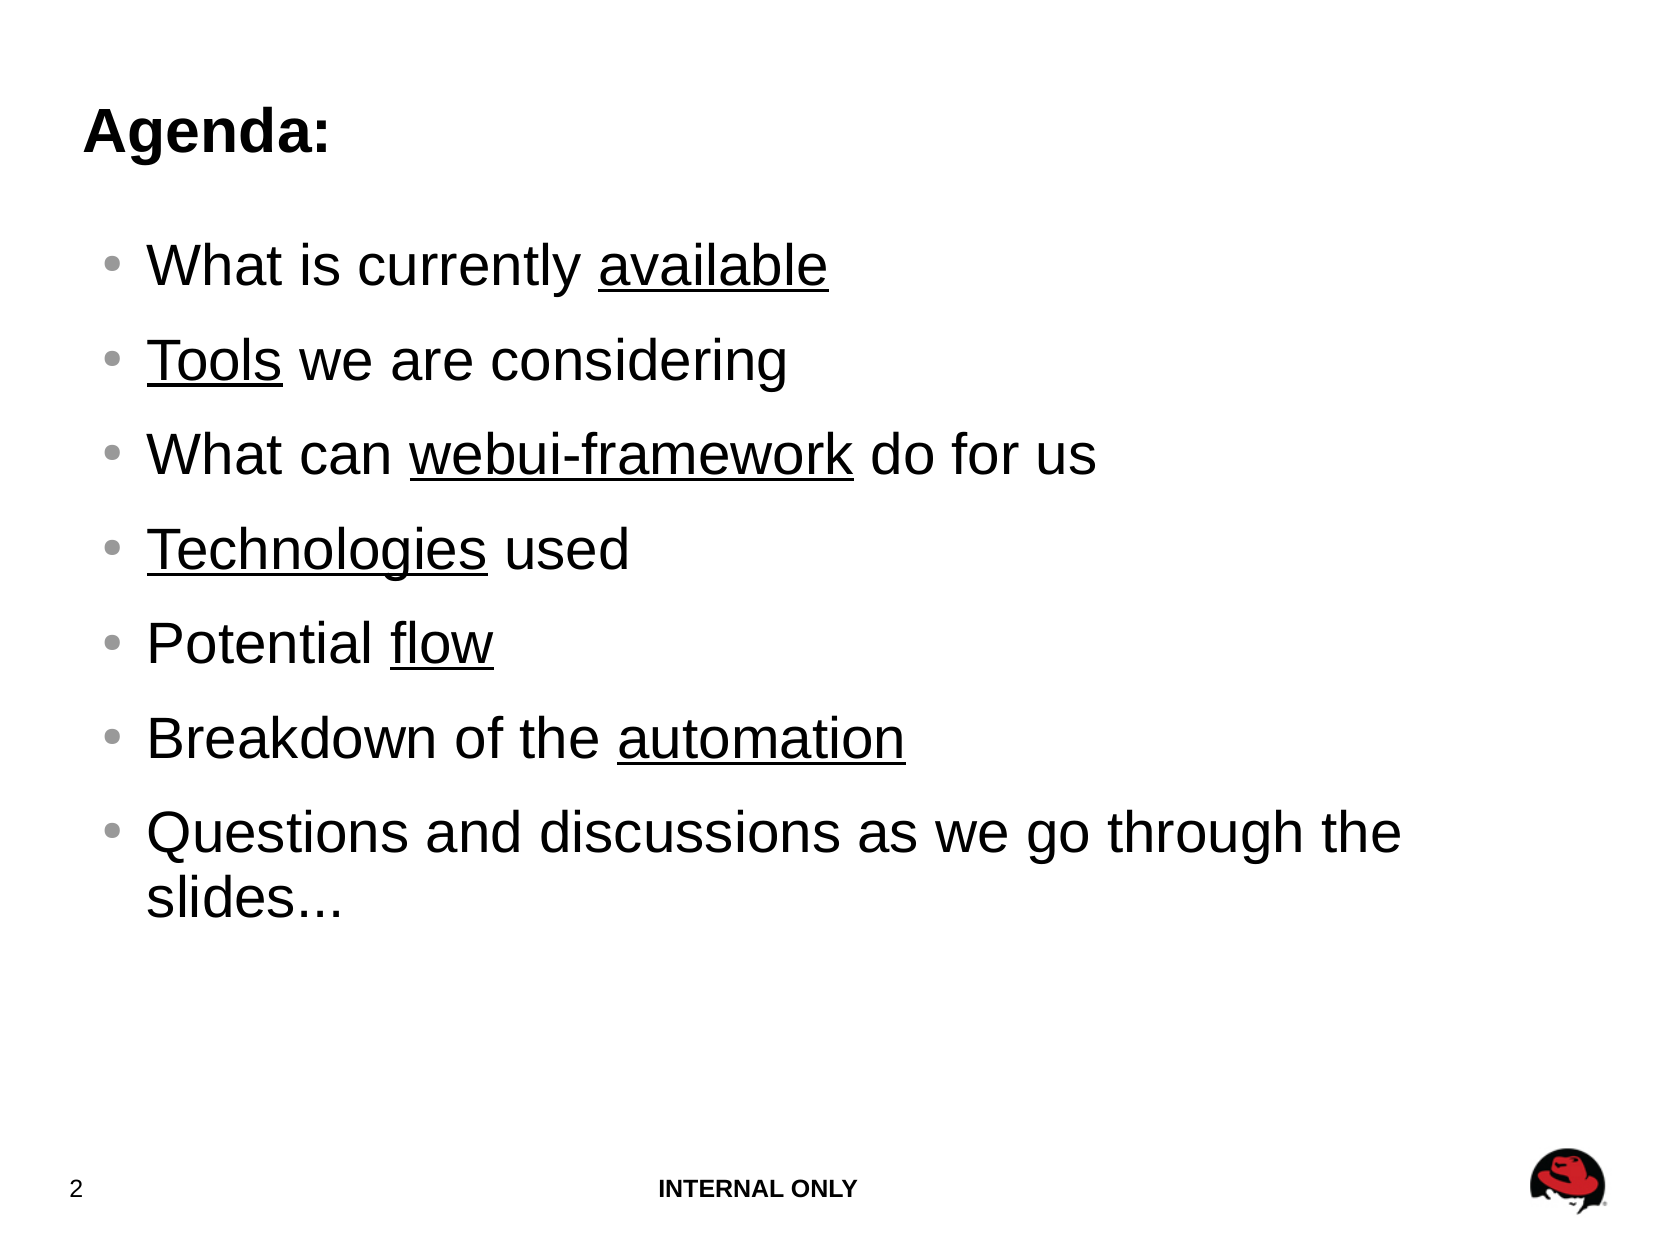

# Agenda:
What is currently available
Tools we are considering
What can webui-framework do for us
Technologies used
Potential flow
Breakdown of the automation
Questions and discussions as we go through the slides...